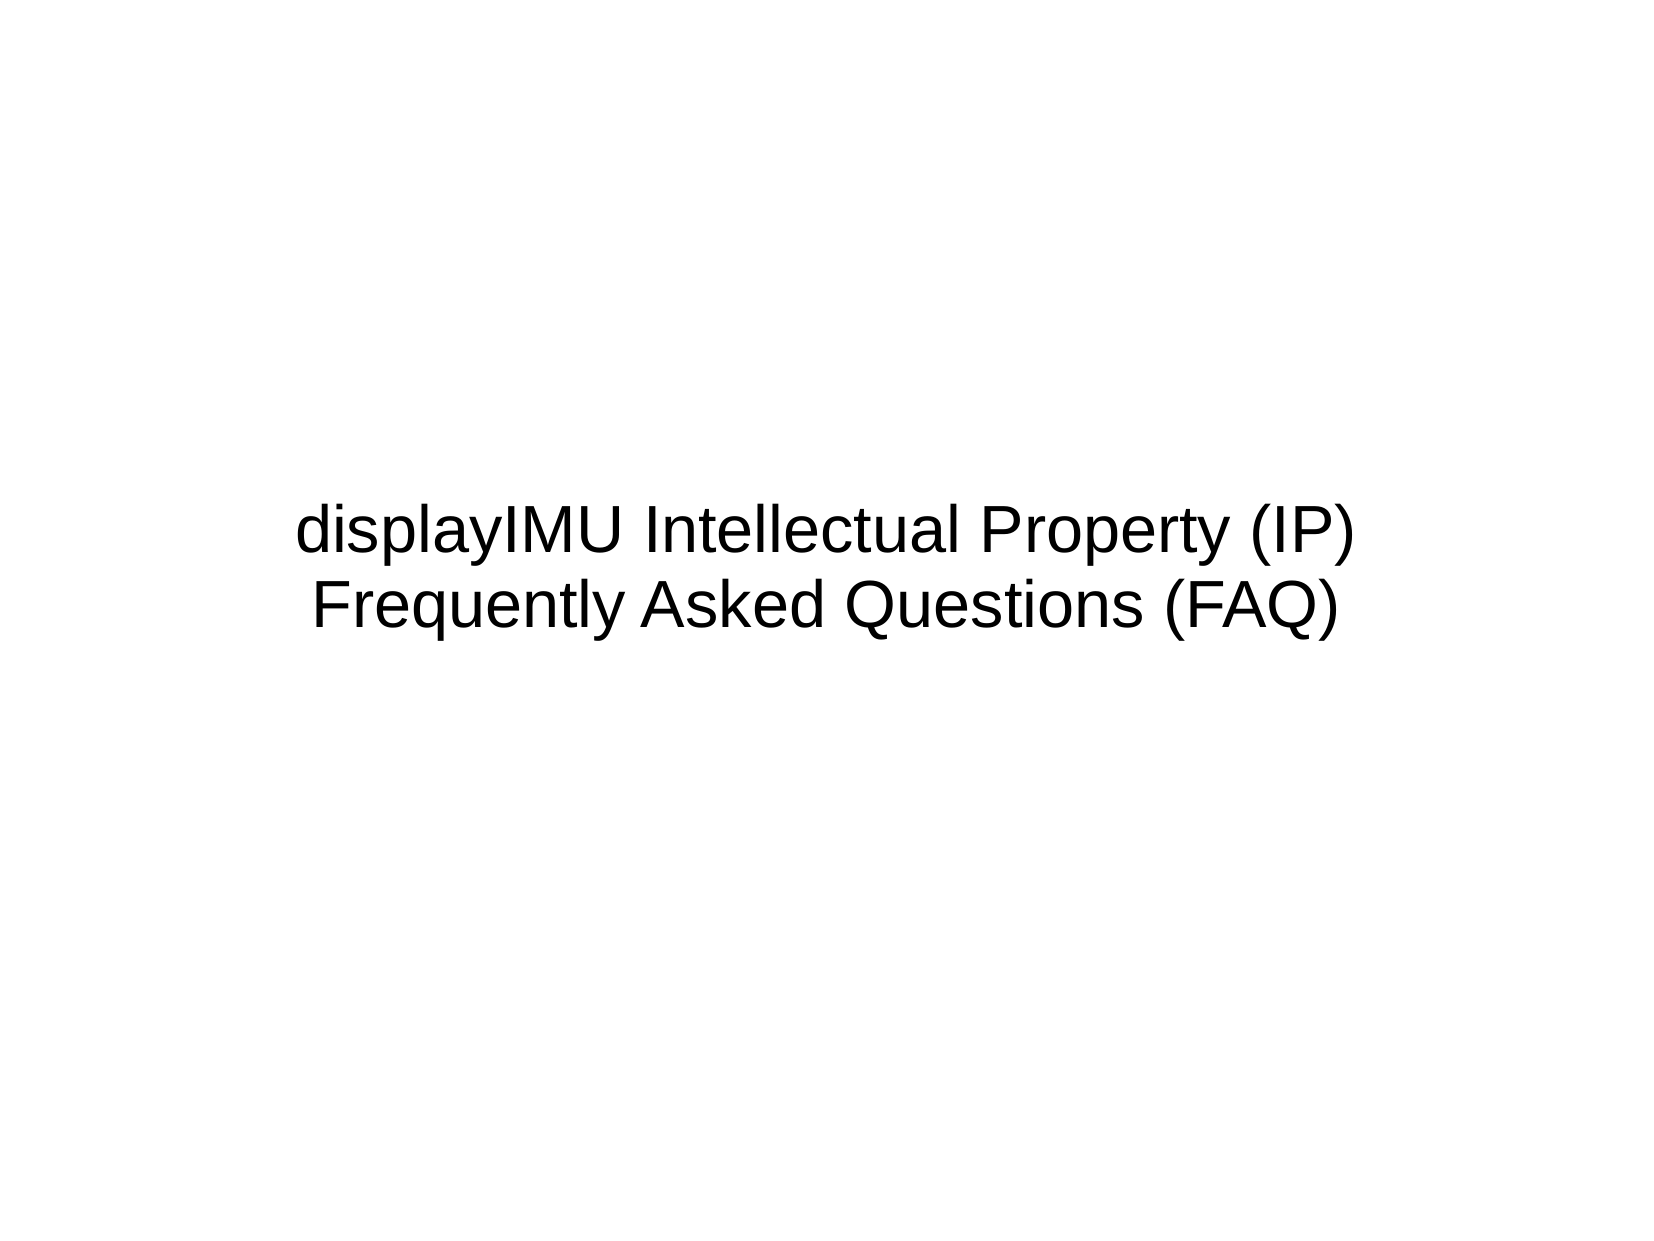

# displayIMU Intellectual Property (IP)
Frequently Asked Questions (FAQ)